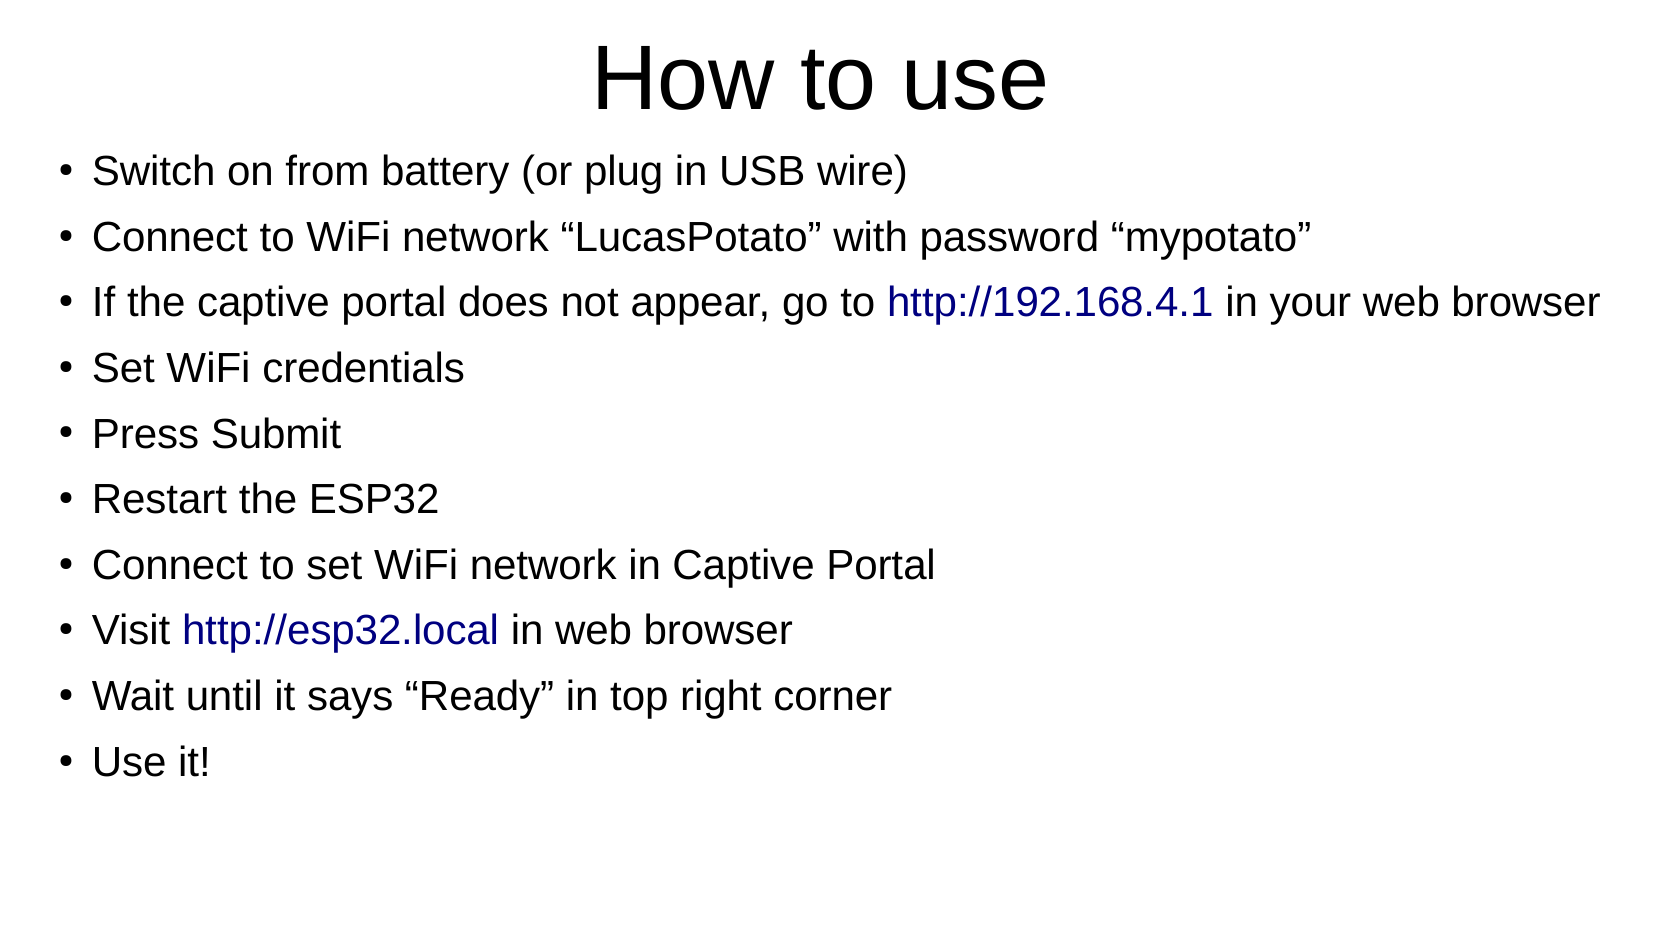

# How to use
Switch on from battery (or plug in USB wire)
Connect to WiFi network “LucasPotato” with password “mypotato”
If the captive portal does not appear, go to http://192.168.4.1 in your web browser
Set WiFi credentials
Press Submit
Restart the ESP32
Connect to set WiFi network in Captive Portal
Visit http://esp32.local in web browser
Wait until it says “Ready” in top right corner
Use it!